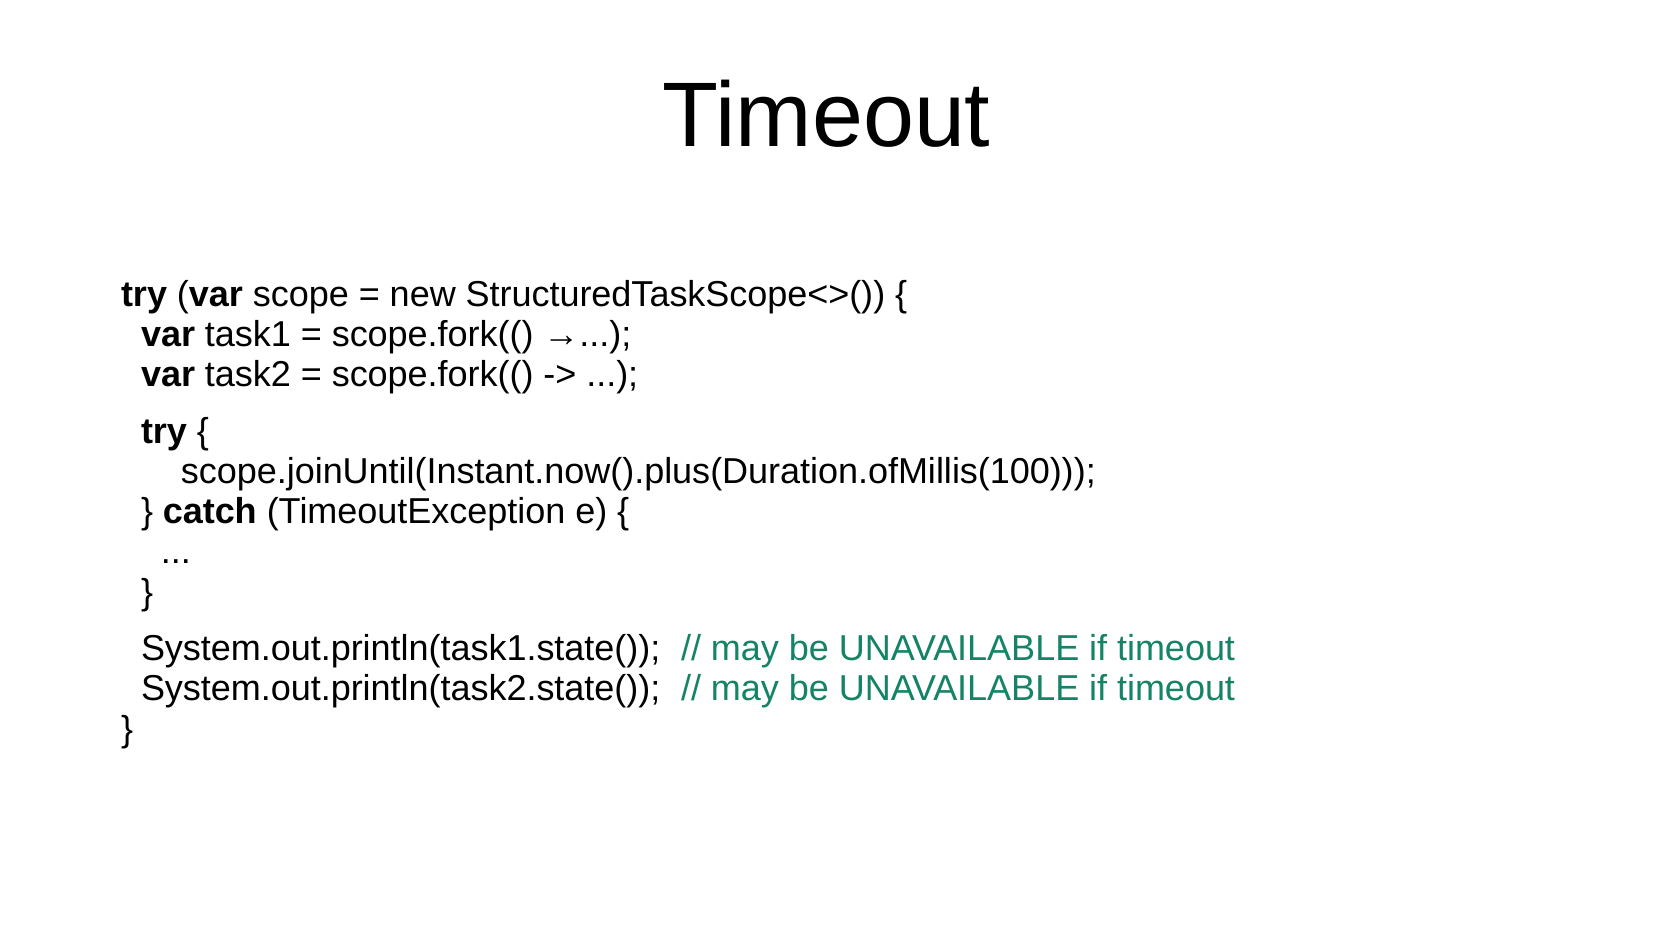

# Timeout
try (var scope = new StructuredTaskScope<>()) {
 var task1 = scope.fork(() →...);
 var task2 = scope.fork(() -> ...);
 try {
 scope.joinUntil(Instant.now().plus(Duration.ofMillis(100)));
 } catch (TimeoutException e) {
 ...
 }
 System.out.println(task1.state()); // may be UNAVAILABLE if timeout
 System.out.println(task2.state()); // may be UNAVAILABLE if timeout
}